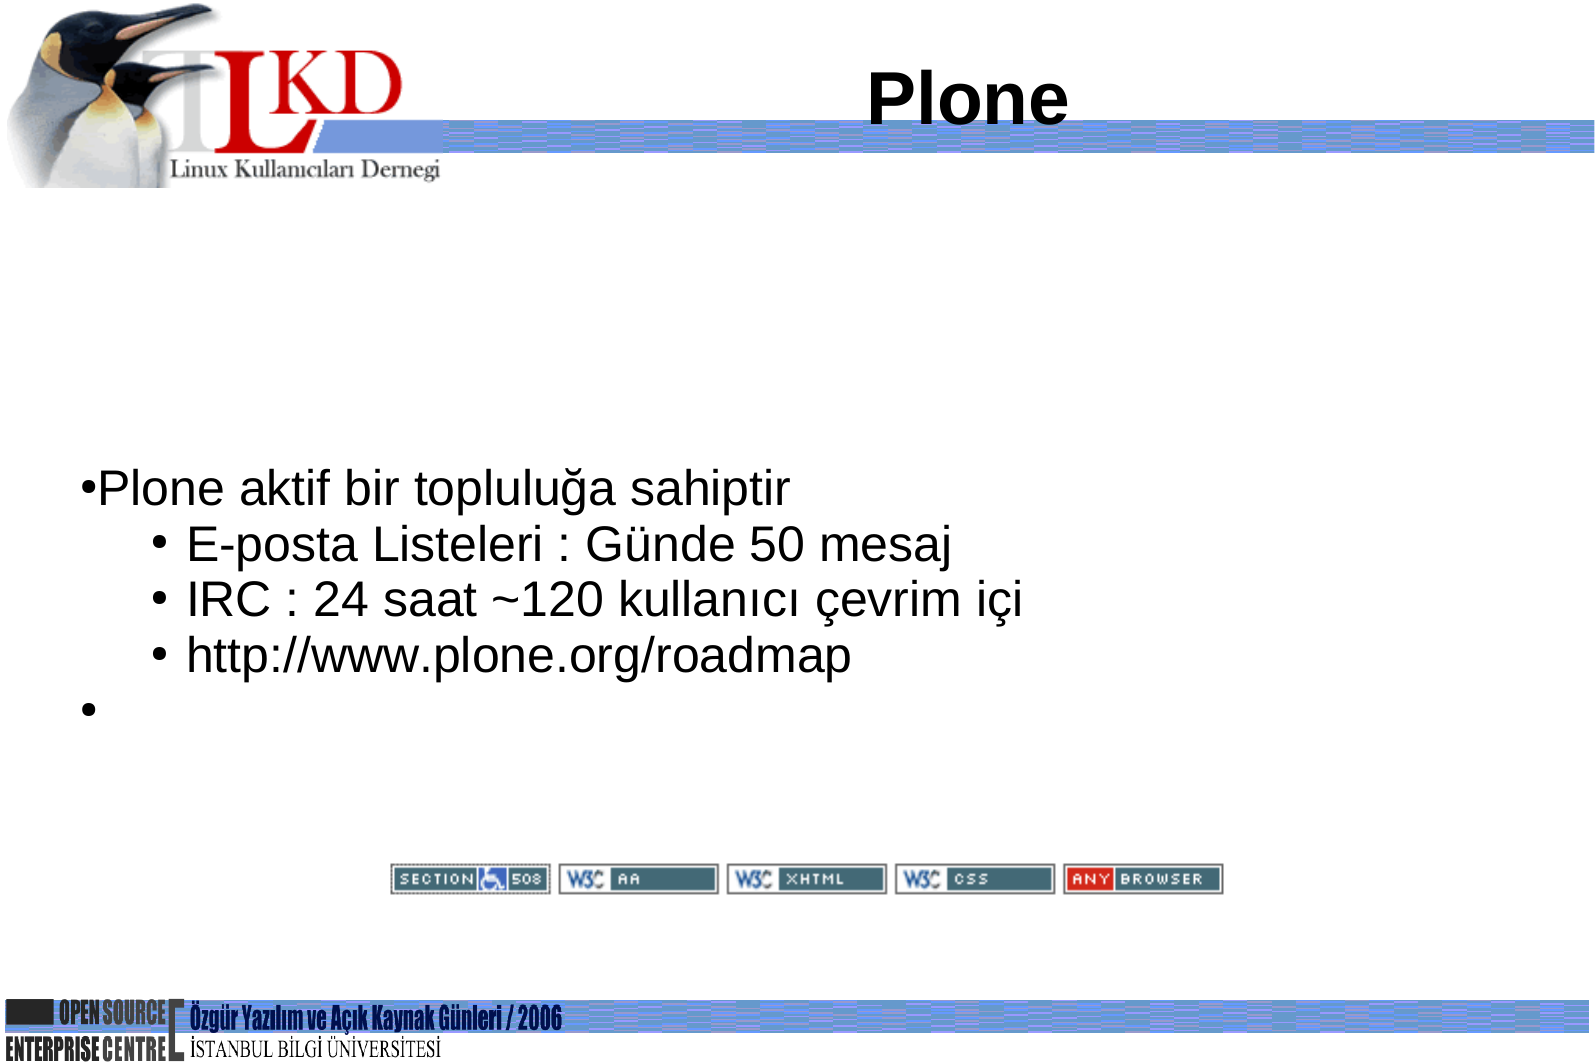

# Plone
Plone aktif bir topluluğa sahiptir
E-posta Listeleri : Günde 50 mesaj
IRC : 24 saat ~120 kullanıcı çevrim içi
http://www.plone.org/roadmap